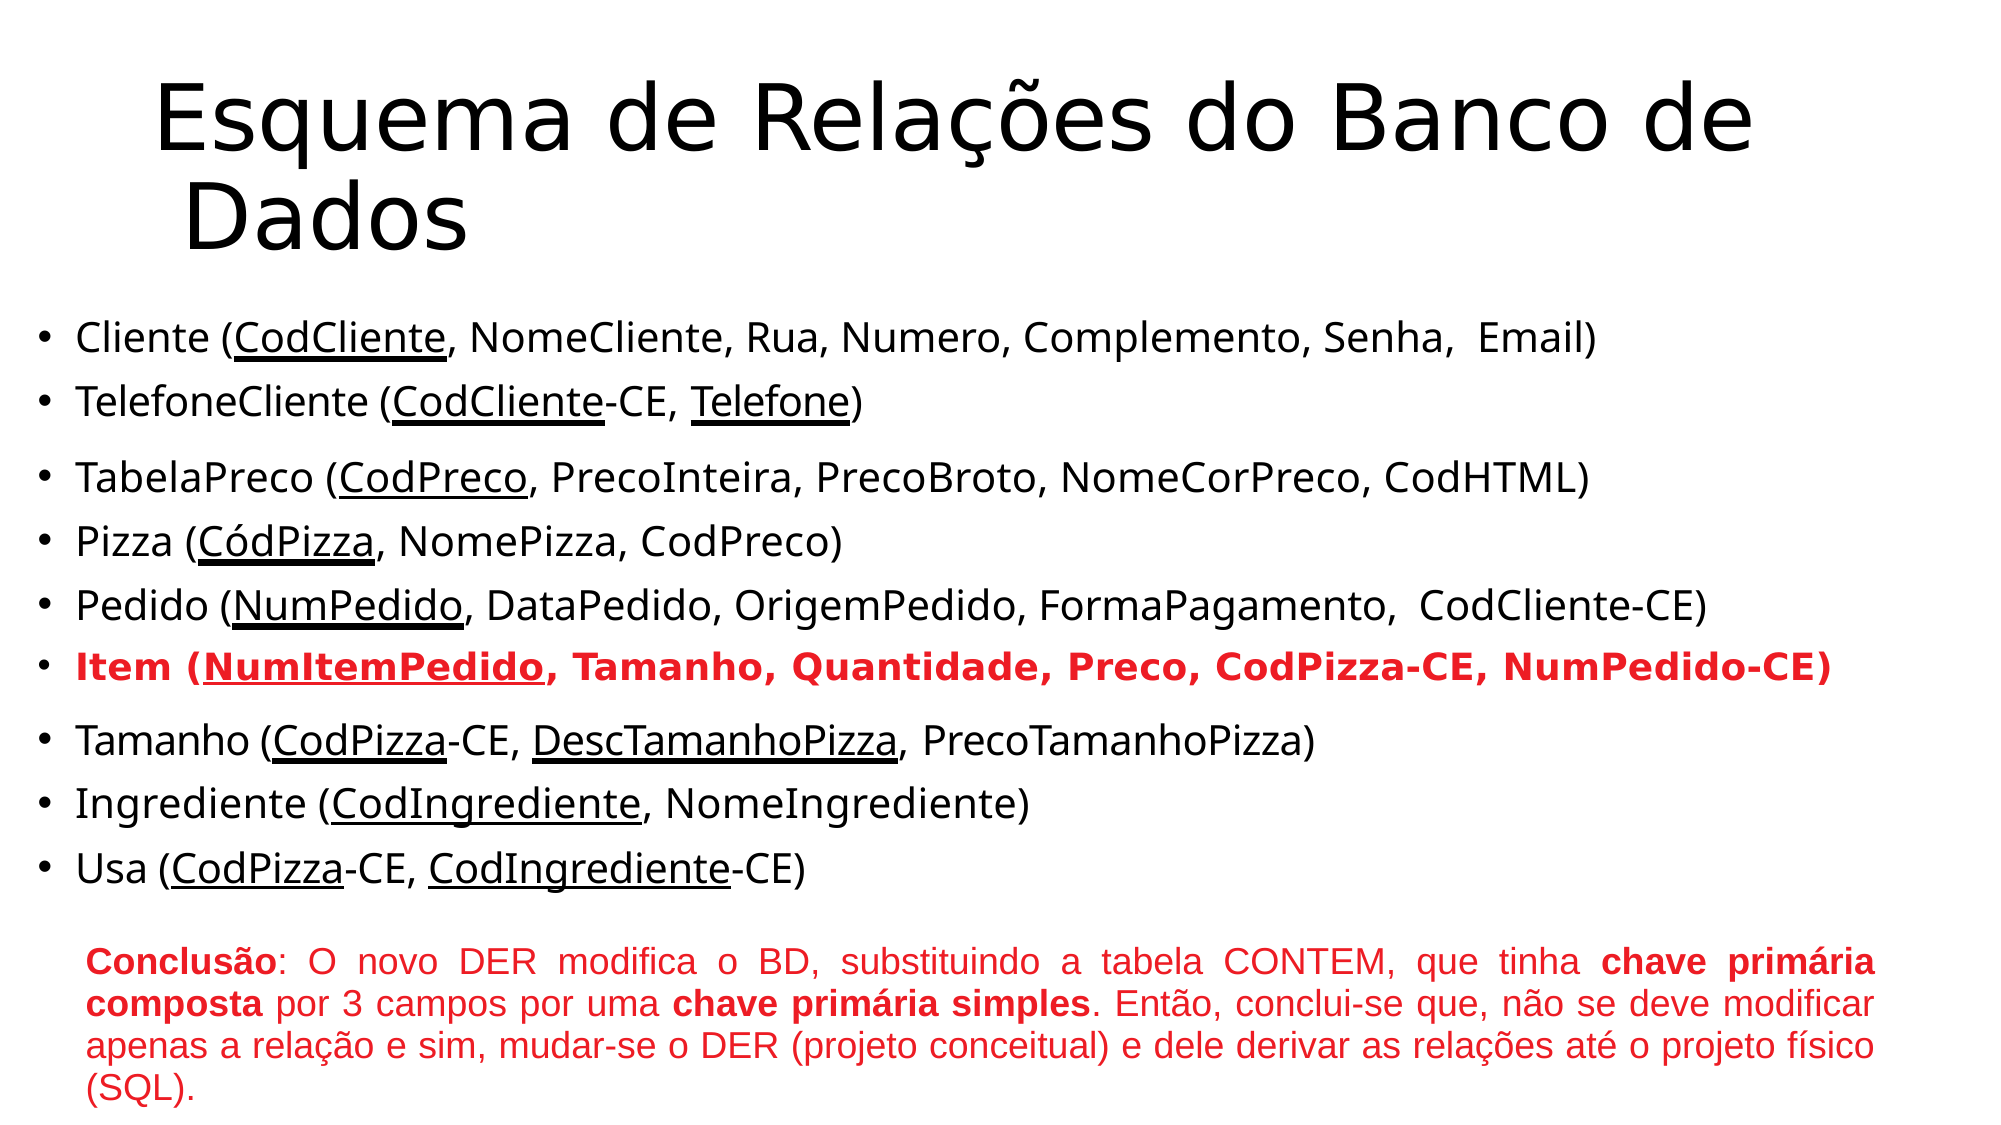

# Esquema de Relações do Banco de Dados
Cliente (CodCliente, NomeCliente, Rua, Numero, Complemento, Senha, Email)
TelefoneCliente (CodCliente-CE, Telefone)
TabelaPreco (CodPreco, PrecoInteira, PrecoBroto, NomeCorPreco, CodHTML)
Pizza (CódPizza, NomePizza, CodPreco)
Pedido (NumPedido, DataPedido, OrigemPedido, FormaPagamento, CodCliente-CE)
Item (NumItemPedido, Tamanho, Quantidade, Preco, CodPizza-CE, NumPedido-CE)
Tamanho (CodPizza-CE, DescTamanhoPizza, PrecoTamanhoPizza)
Ingrediente (CodIngrediente, NomeIngrediente)
Usa (CodPizza-CE, CodIngrediente-CE)
Conclusão: O novo DER modifica o BD, substituindo a tabela CONTEM, que tinha chave primária composta por 3 campos por uma chave primária simples. Então, conclui-se que, não se deve modificar apenas a relação e sim, mudar-se o DER (projeto conceitual) e dele derivar as relações até o projeto físico (SQL).